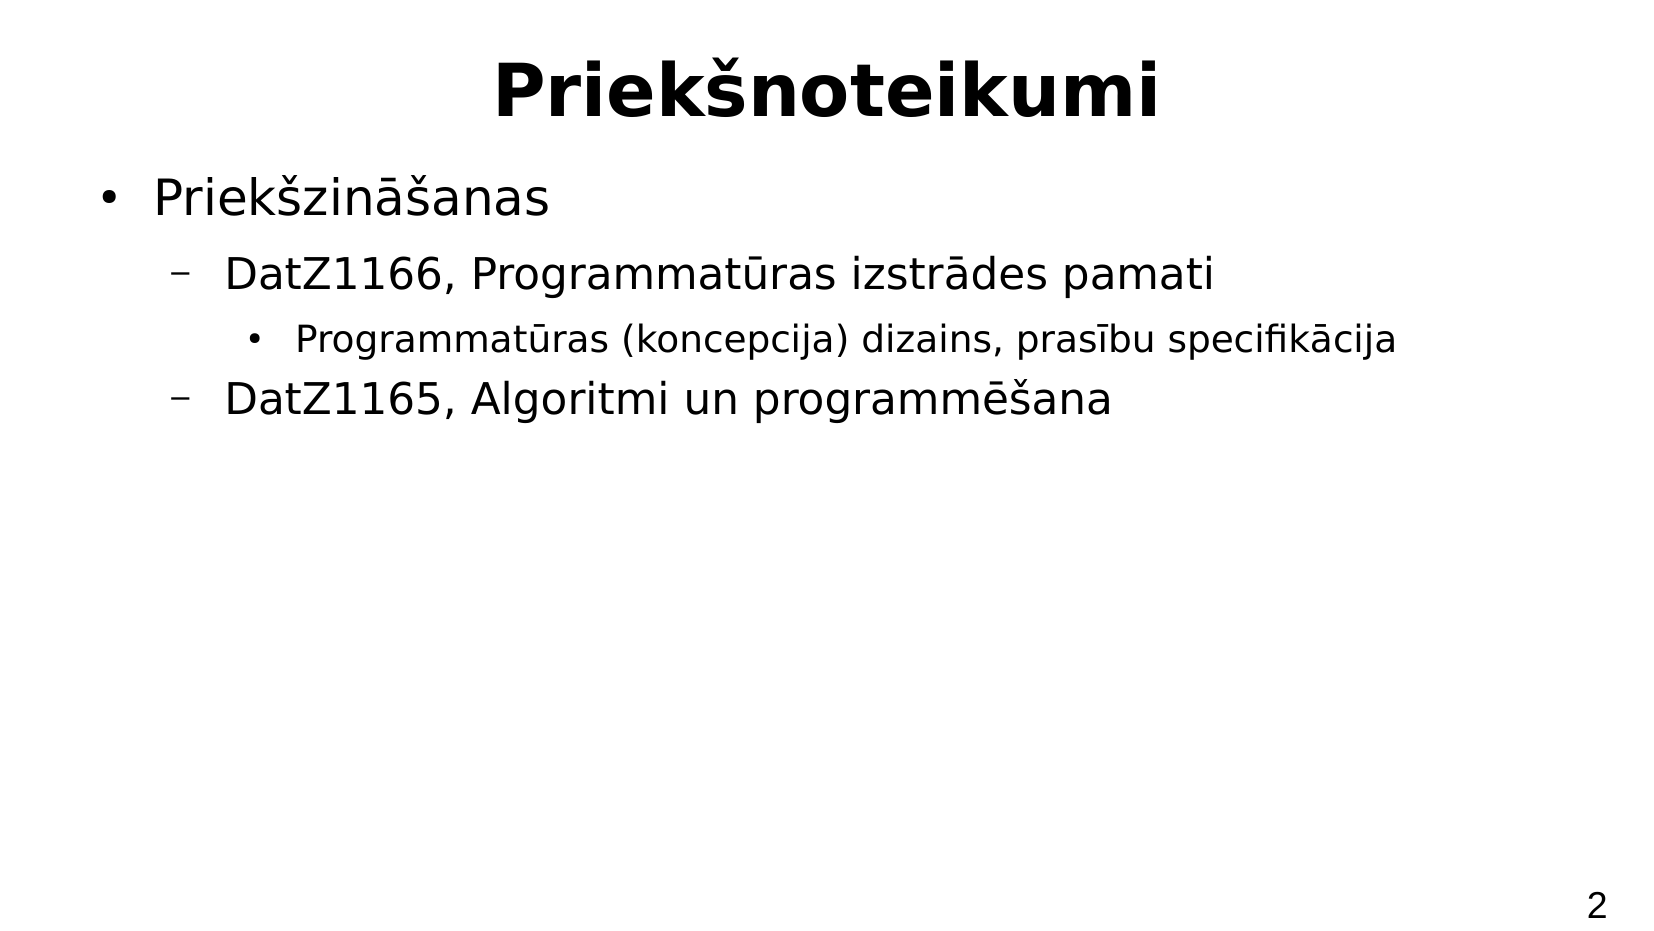

# Priekšnoteikumi
Priekšzināšanas
DatZ1166, Programmatūras izstrādes pamati
Programmatūras (koncepcija) dizains, prasību specifikācija
DatZ1165, Algoritmi un programmēšana